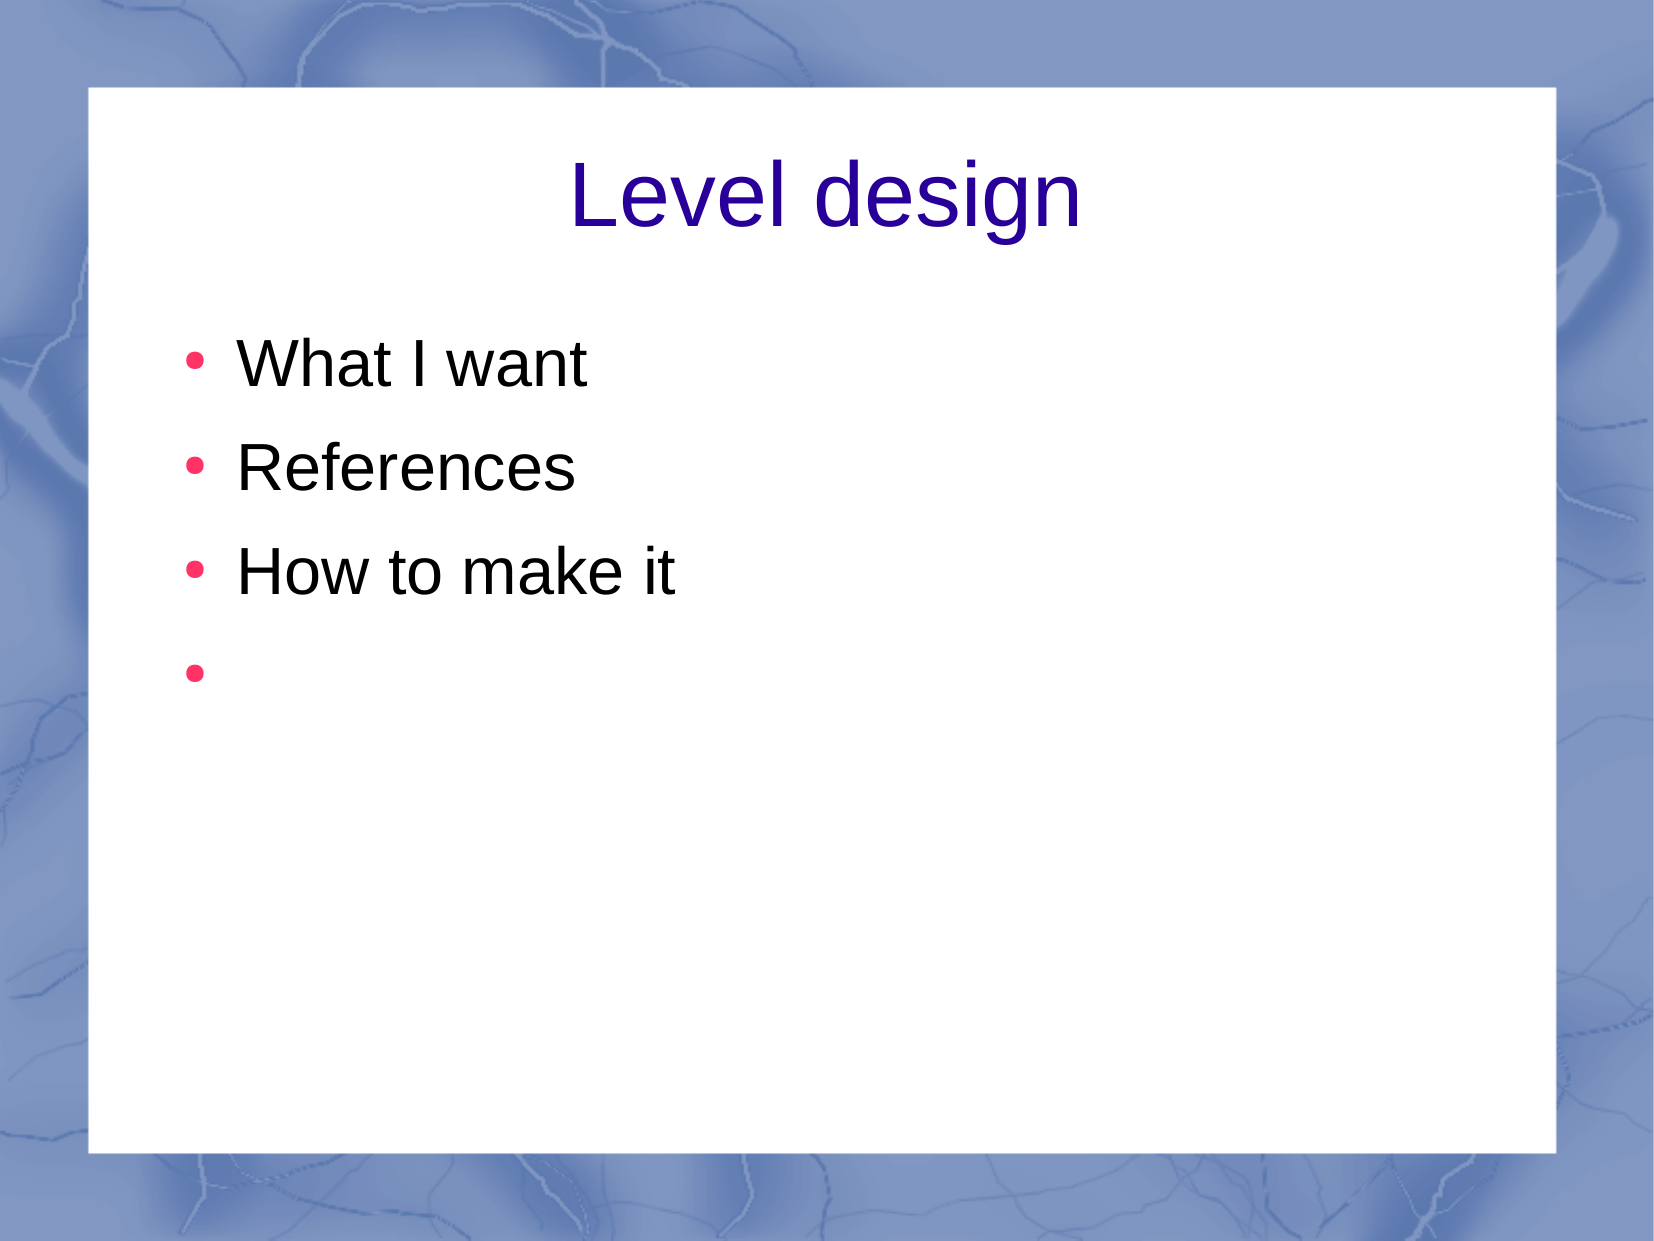

# Level design
What I want
References
How to make it